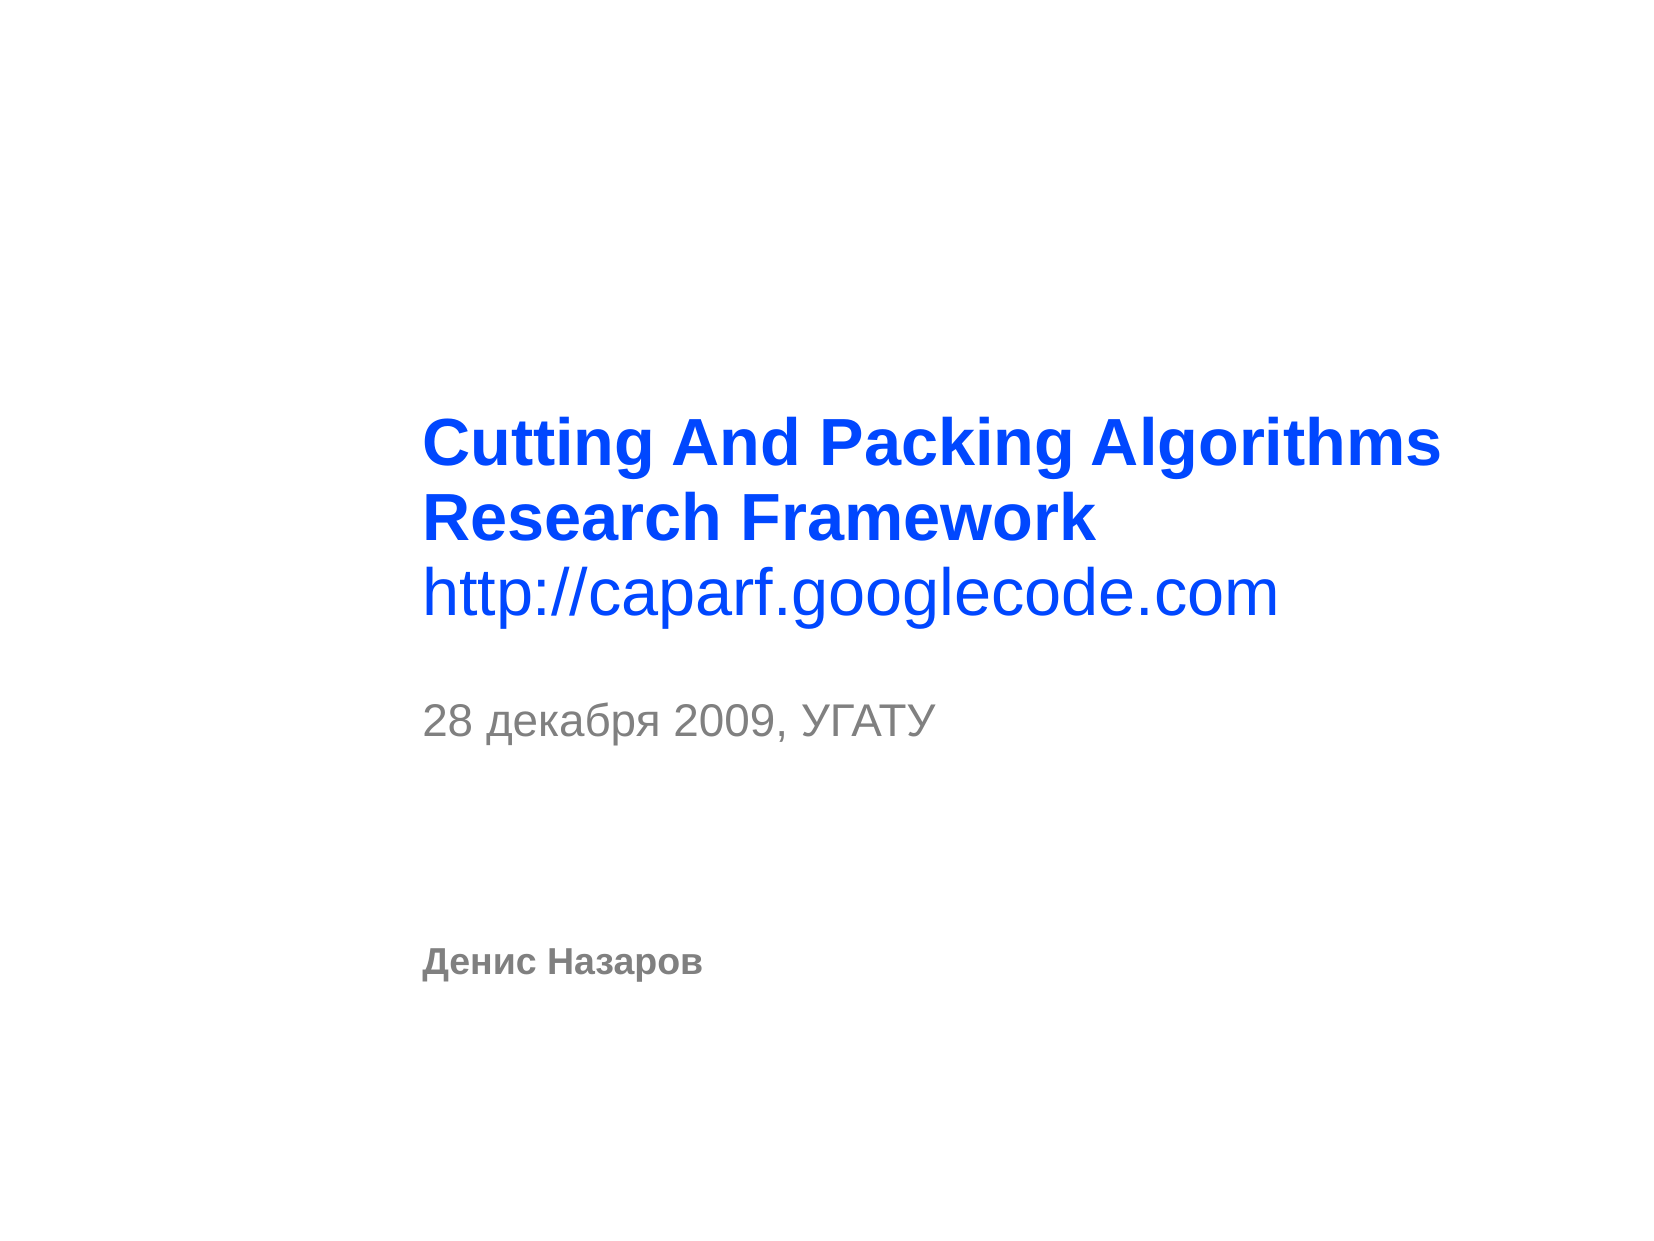

Cutting And Packing Algorithms Research Framework
http://caparf.googlecode.com
28 декабря 2009, УГАТУ
Денис Назаров